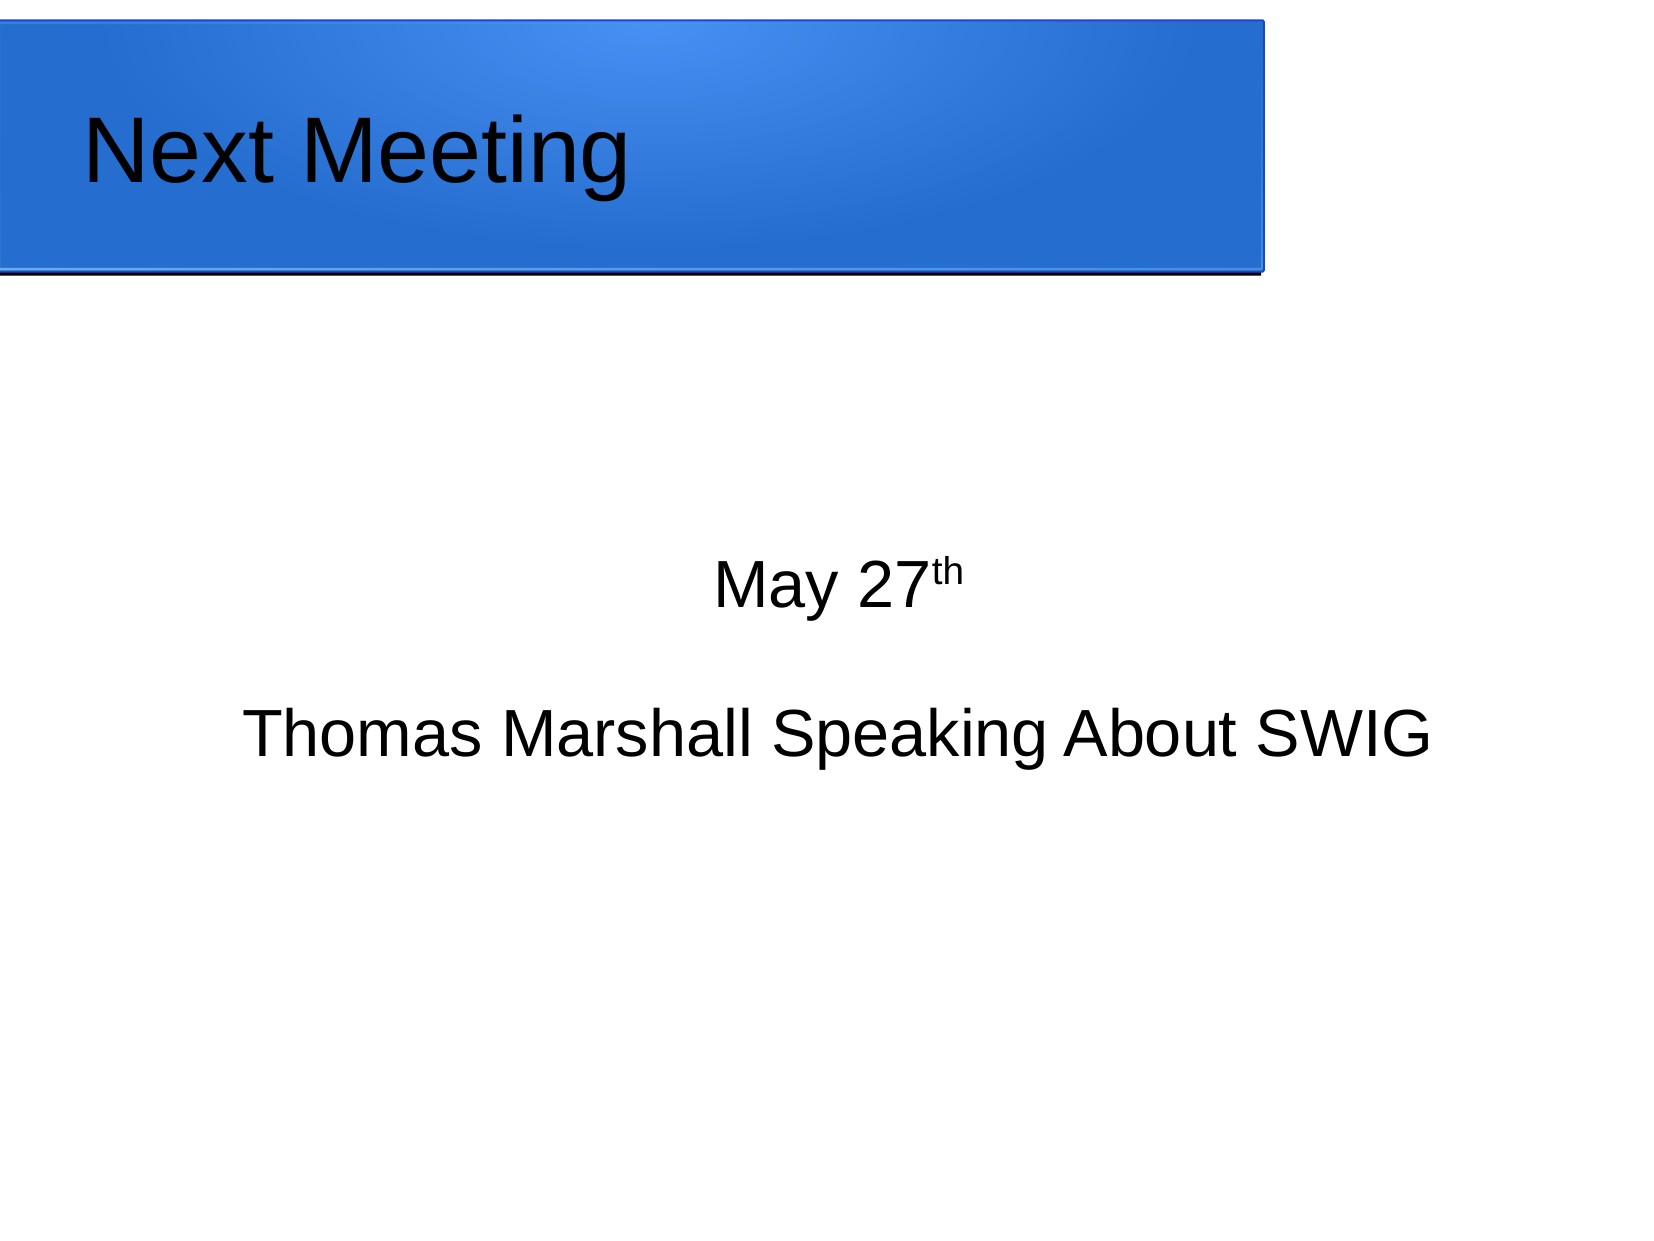

# Next Meeting
May 27th
Thomas Marshall Speaking About SWIG